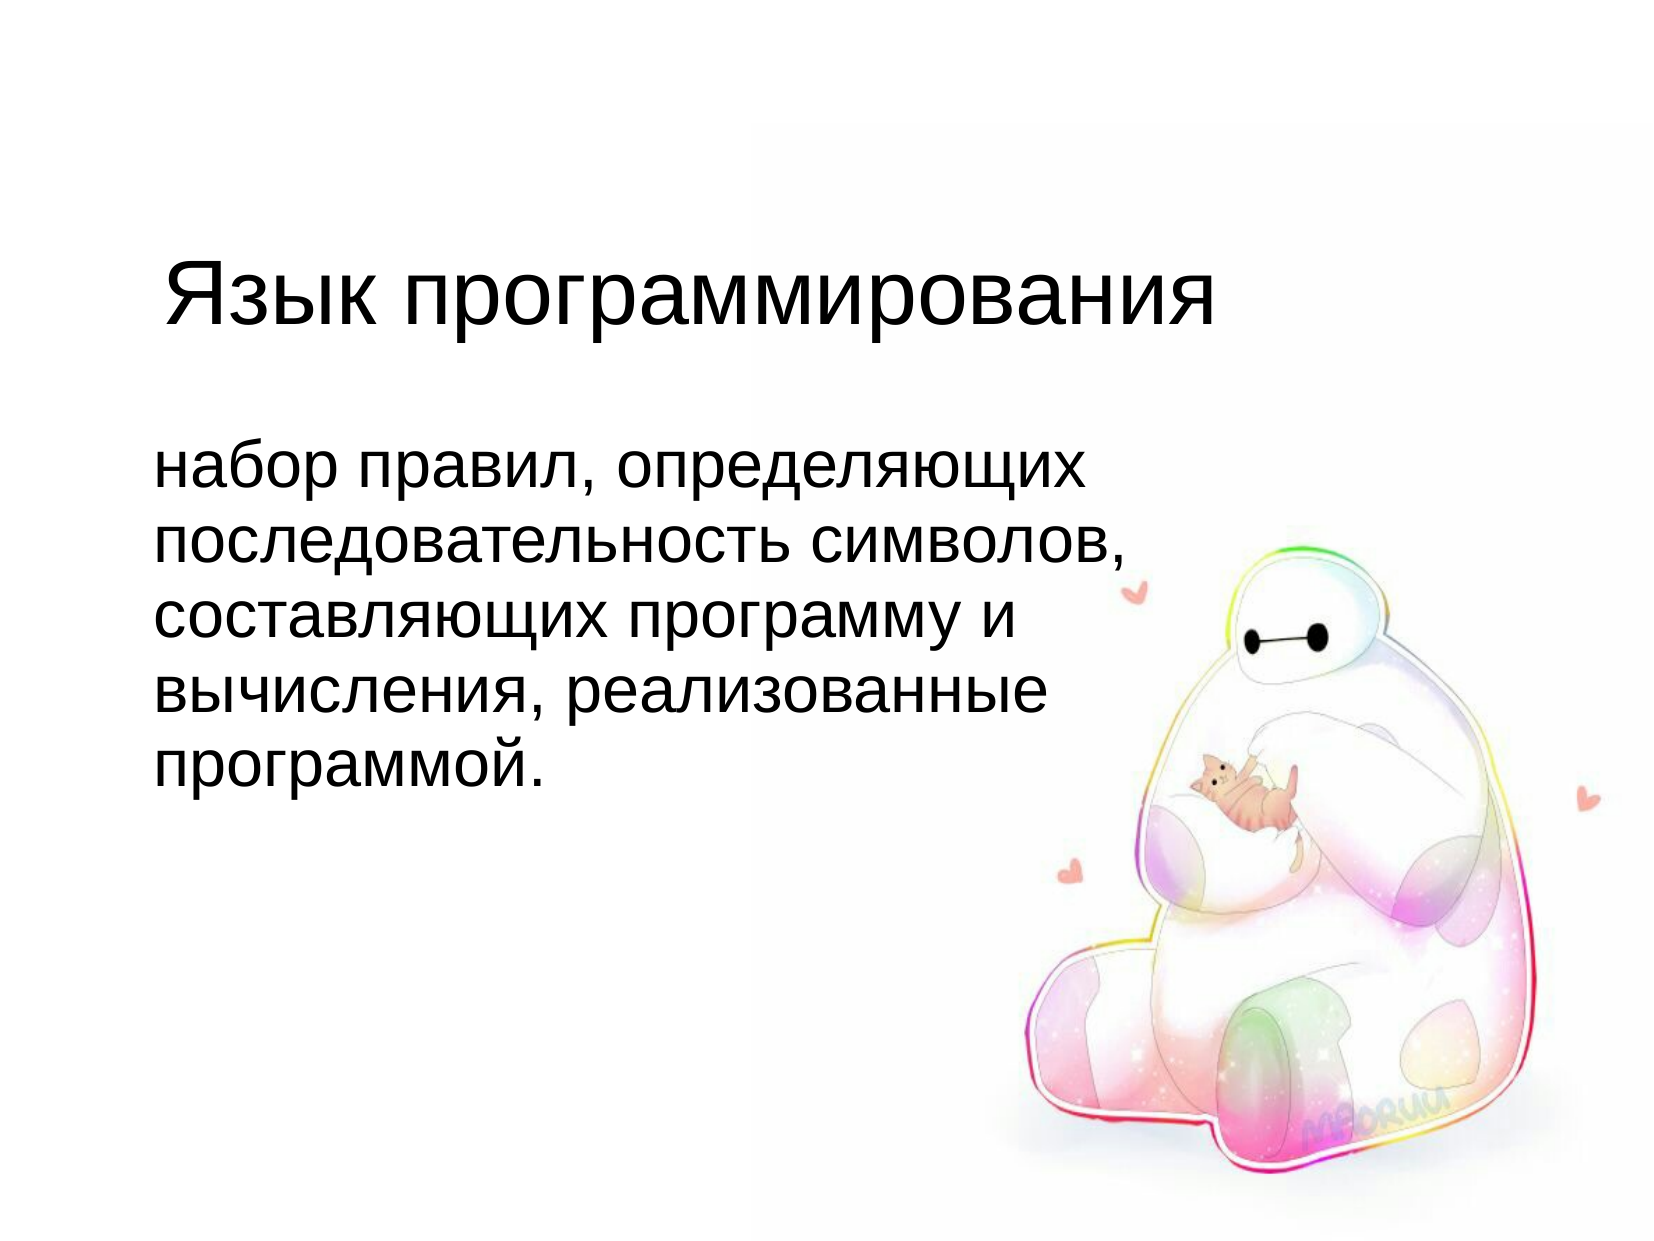

# Язык программирования
набор правил, определяющих последовательность символов, составляющих программу и вычисления, реализованные программой.